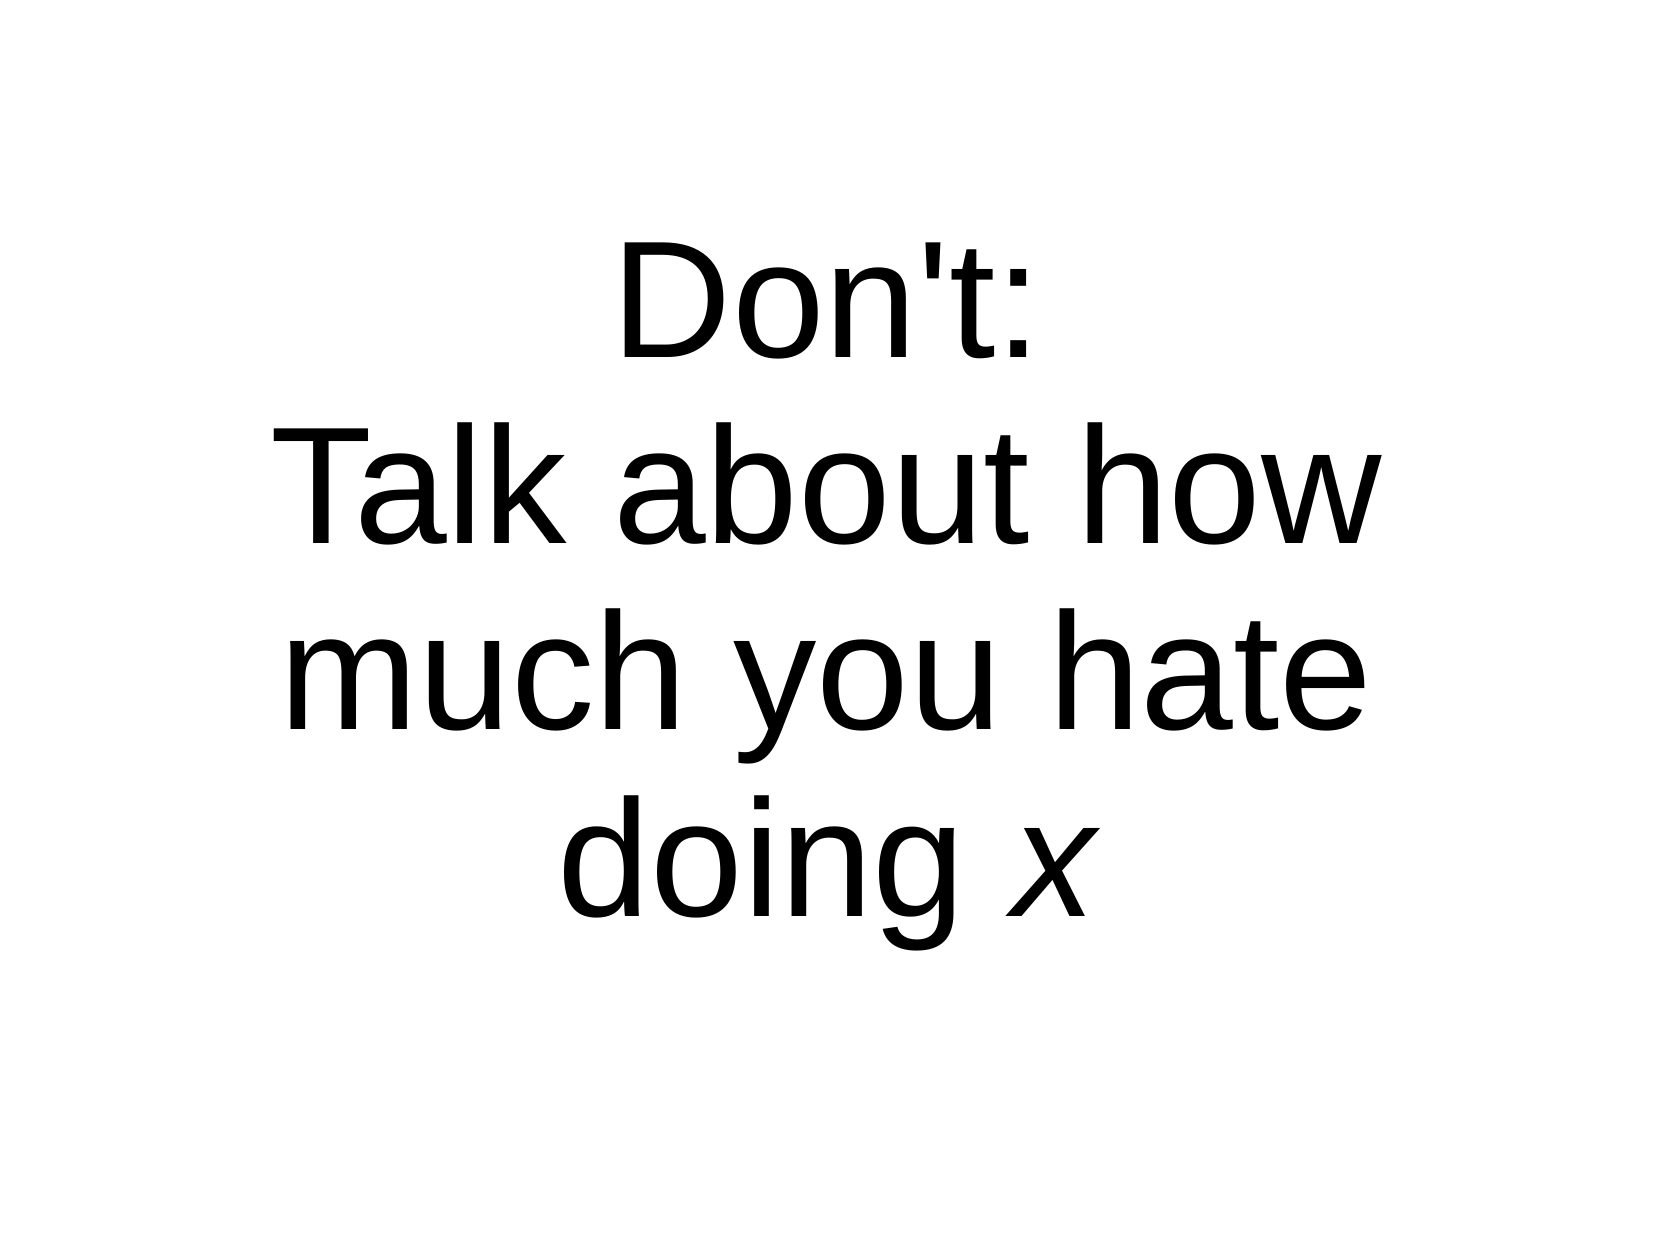

# Don't:
Talk about how much you hate doing x